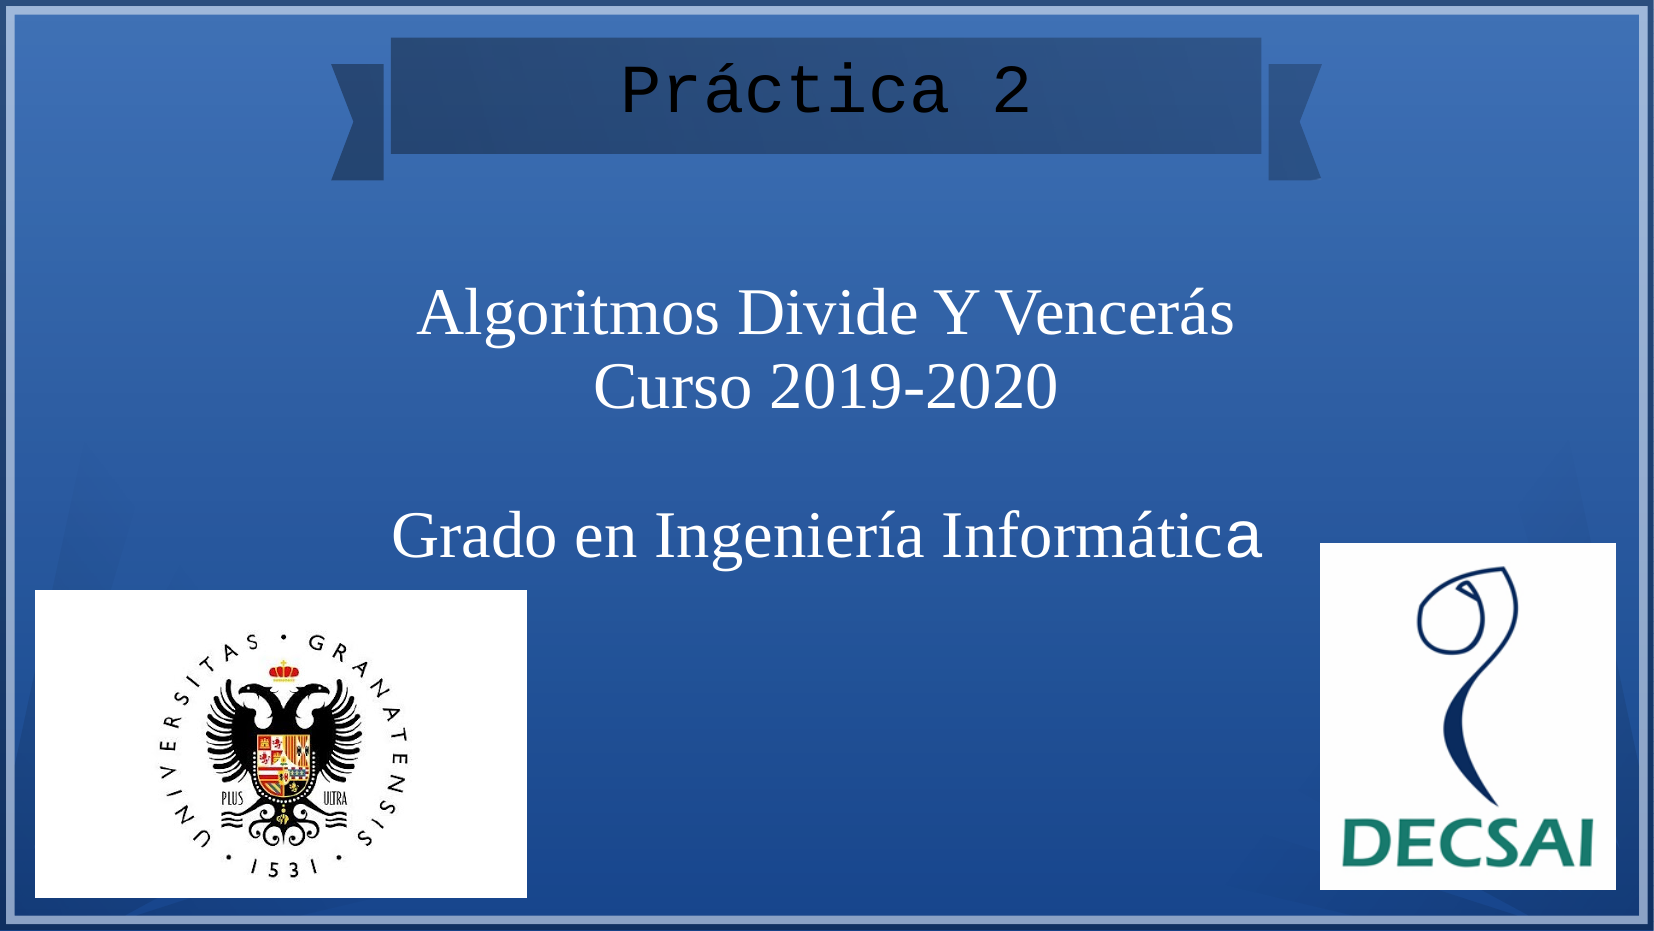

# Práctica 2
Algoritmos Divide Y Vencerás
Curso 2019-2020
Grado en Ingeniería Informática